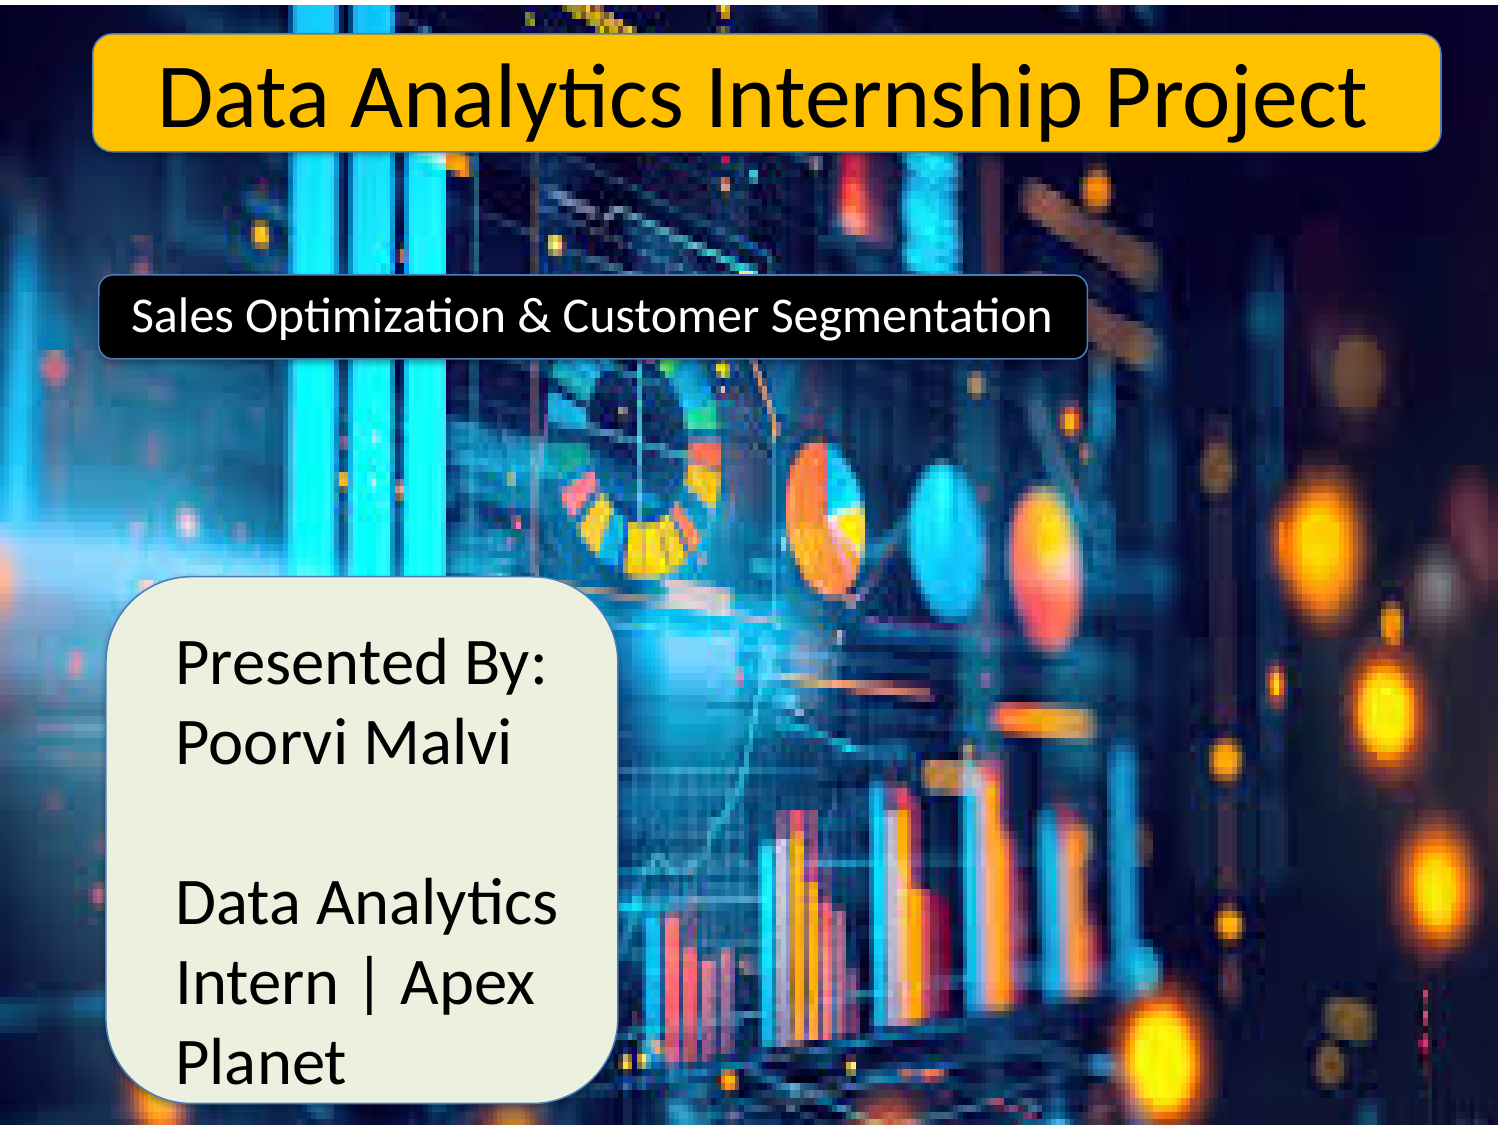

# Data Analytics Internship Project
Sales Optimization & Customer Segmentation
Presented By:
Poorvi Malvi
Data Analytics Intern | Apex Planet